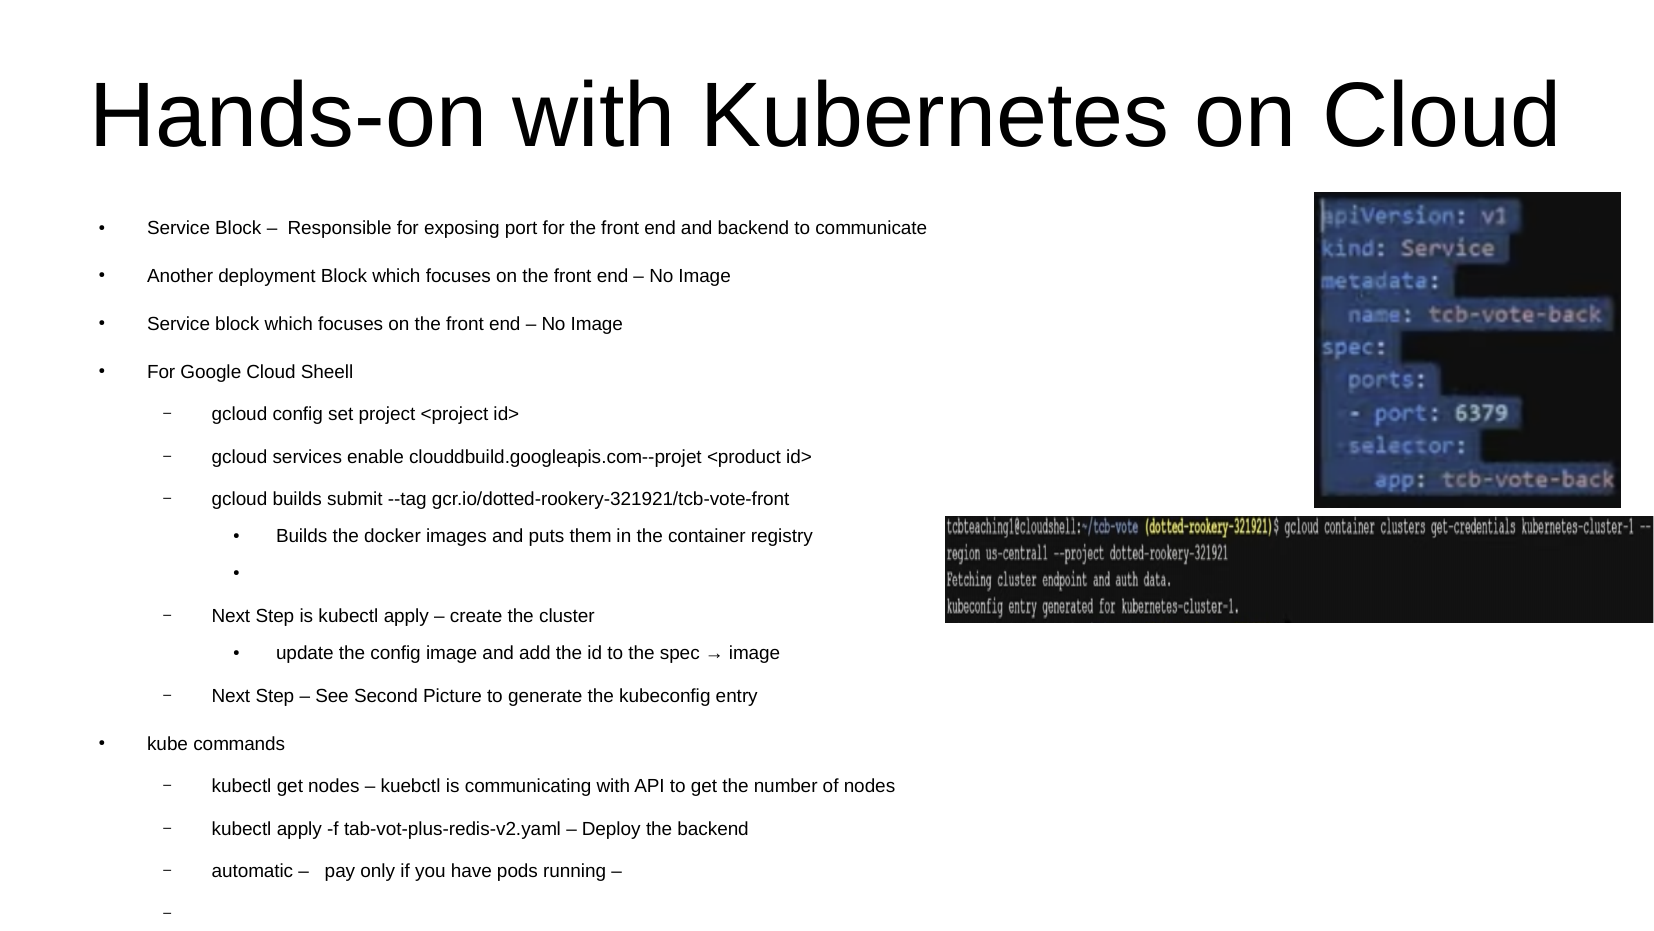

# Hands-on with Kubernetes on Cloud
Service Block – Responsible for exposing port for the front end and backend to communicate
Another deployment Block which focuses on the front end – No Image
Service block which focuses on the front end – No Image
For Google Cloud Sheell
gcloud config set project <project id>
gcloud services enable clouddbuild.googleapis.com--projet <product id>
gcloud builds submit --tag gcr.io/dotted-rookery-321921/tcb-vote-front
Builds the docker images and puts them in the container registry
Next Step is kubectl apply – create the cluster
update the config image and add the id to the spec → image
Next Step – See Second Picture to generate the kubeconfig entry
kube commands
kubectl get nodes – kuebctl is communicating with API to get the number of nodes
kubectl apply -f tab-vot-plus-redis-v2.yaml – Deploy the backend
automatic – pay only if you have pods running –